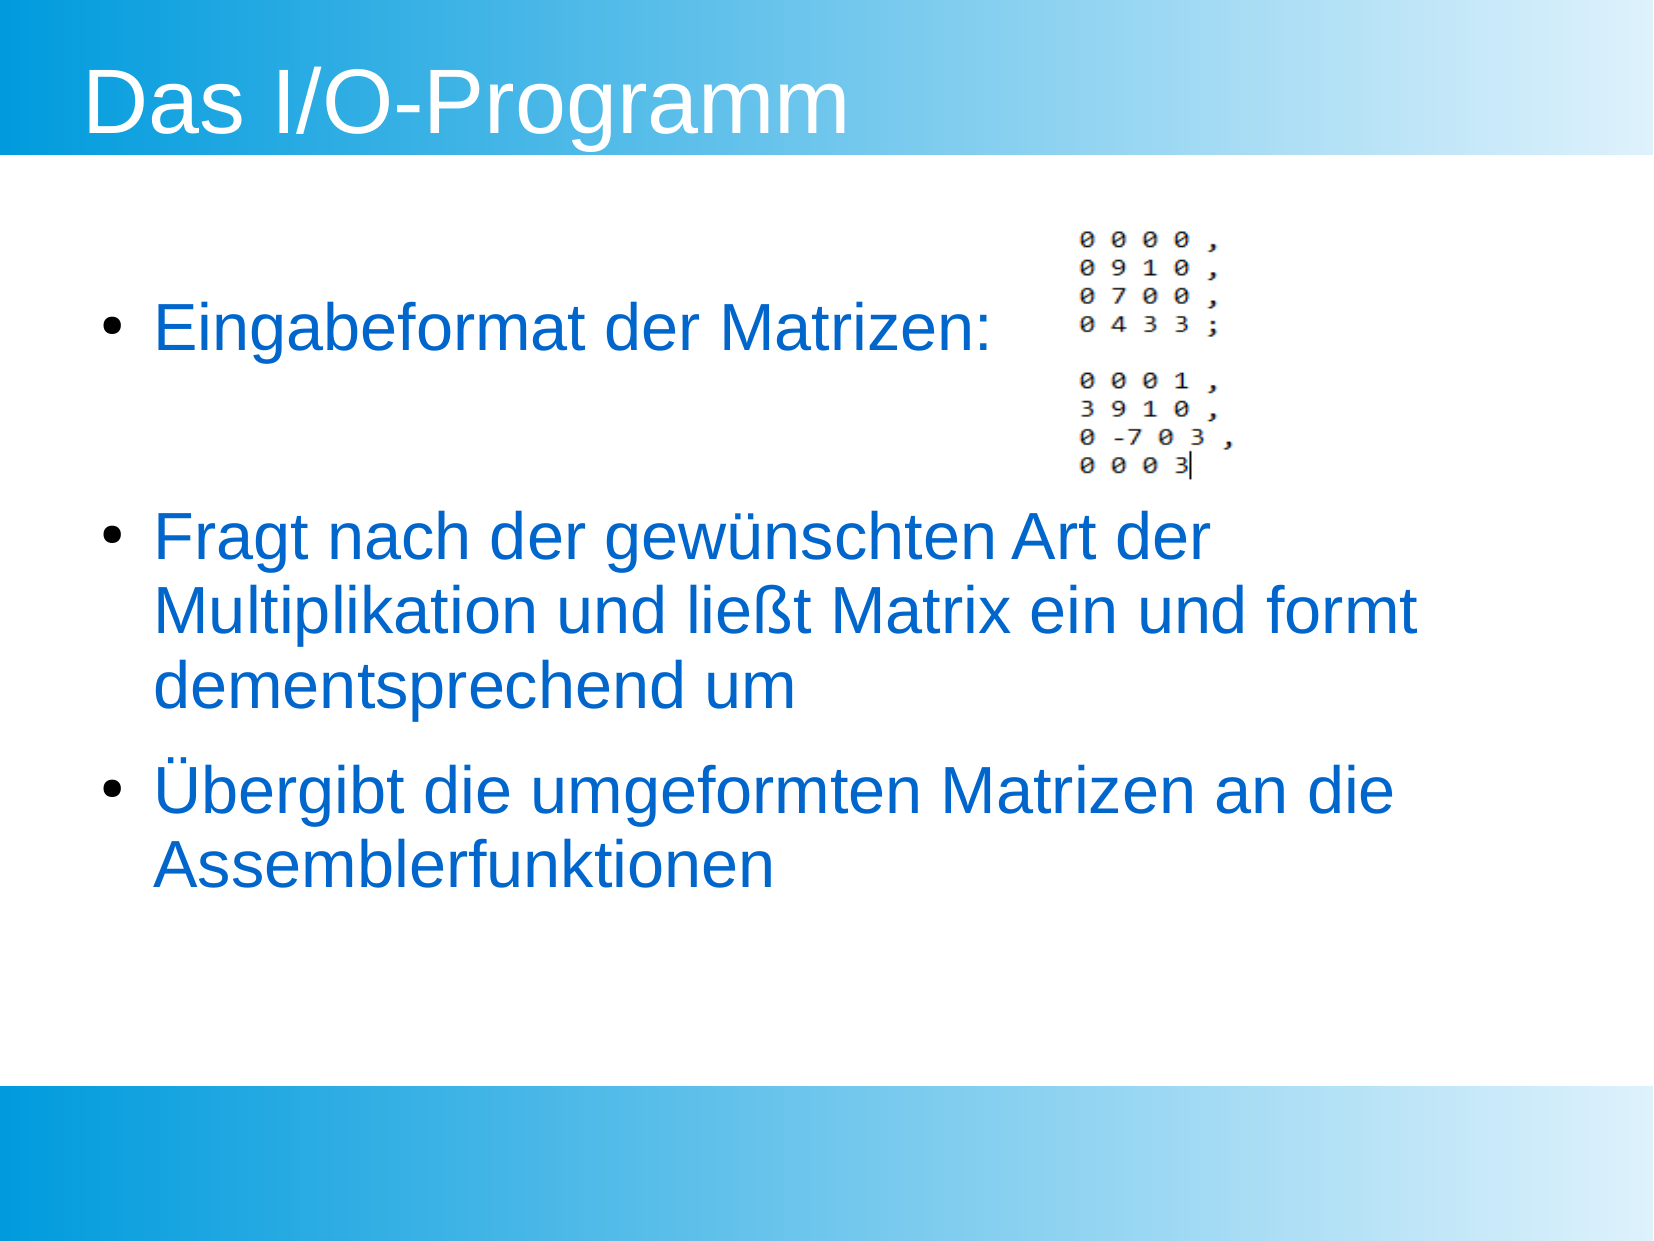

# Das I/O-Programm
Eingabeformat der Matrizen:
Fragt nach der gewünschten Art der Multiplikation und ließt Matrix ein und formt dementsprechend um
Übergibt die umgeformten Matrizen an die Assemblerfunktionen